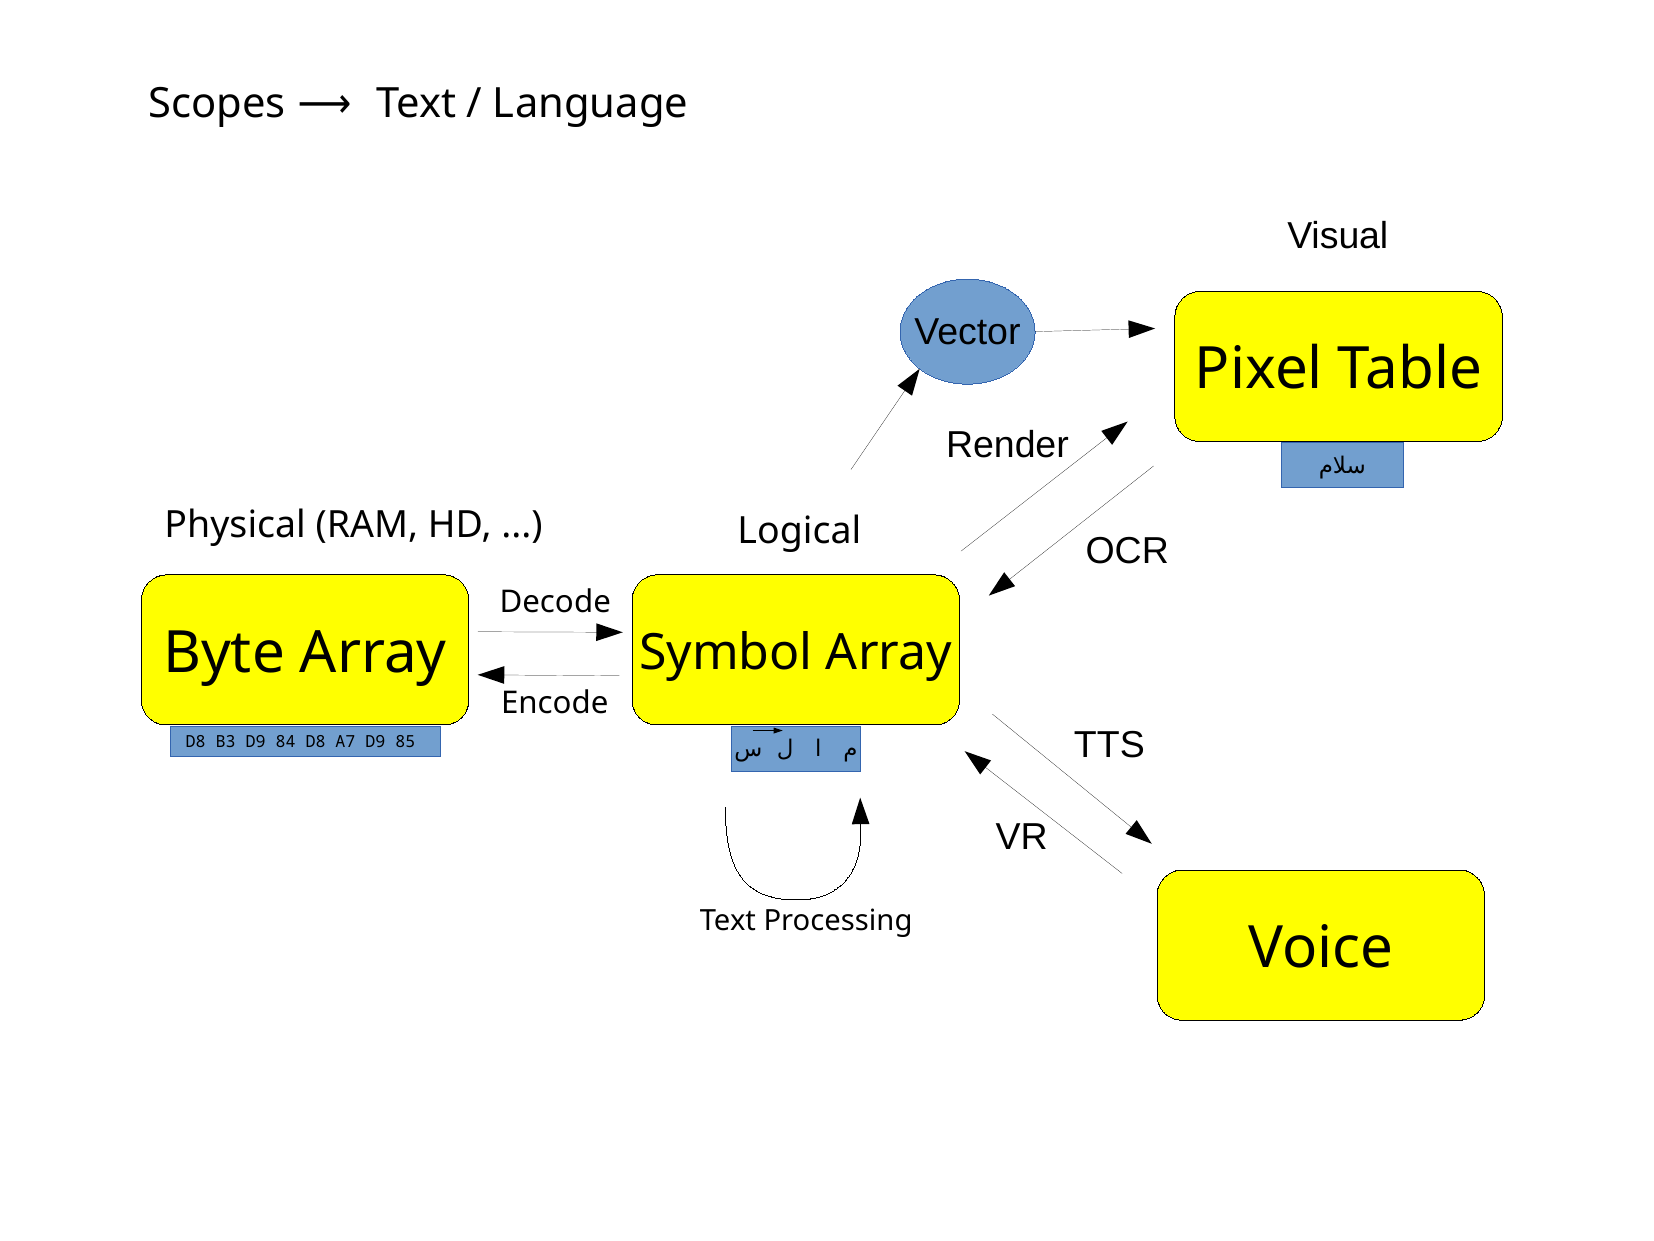

Scopes ⟶ Text / Language
Visual
Vector
Pixel Table
Render
سلام
Physical (RAM, HD, ...)
Logical
OCR
Decode
Byte Array
Symbol Array
Encode
TTS
D8 B3 D9 84 D8 A7 D9 85
م ا ل س
VR
Voice
Text Processing